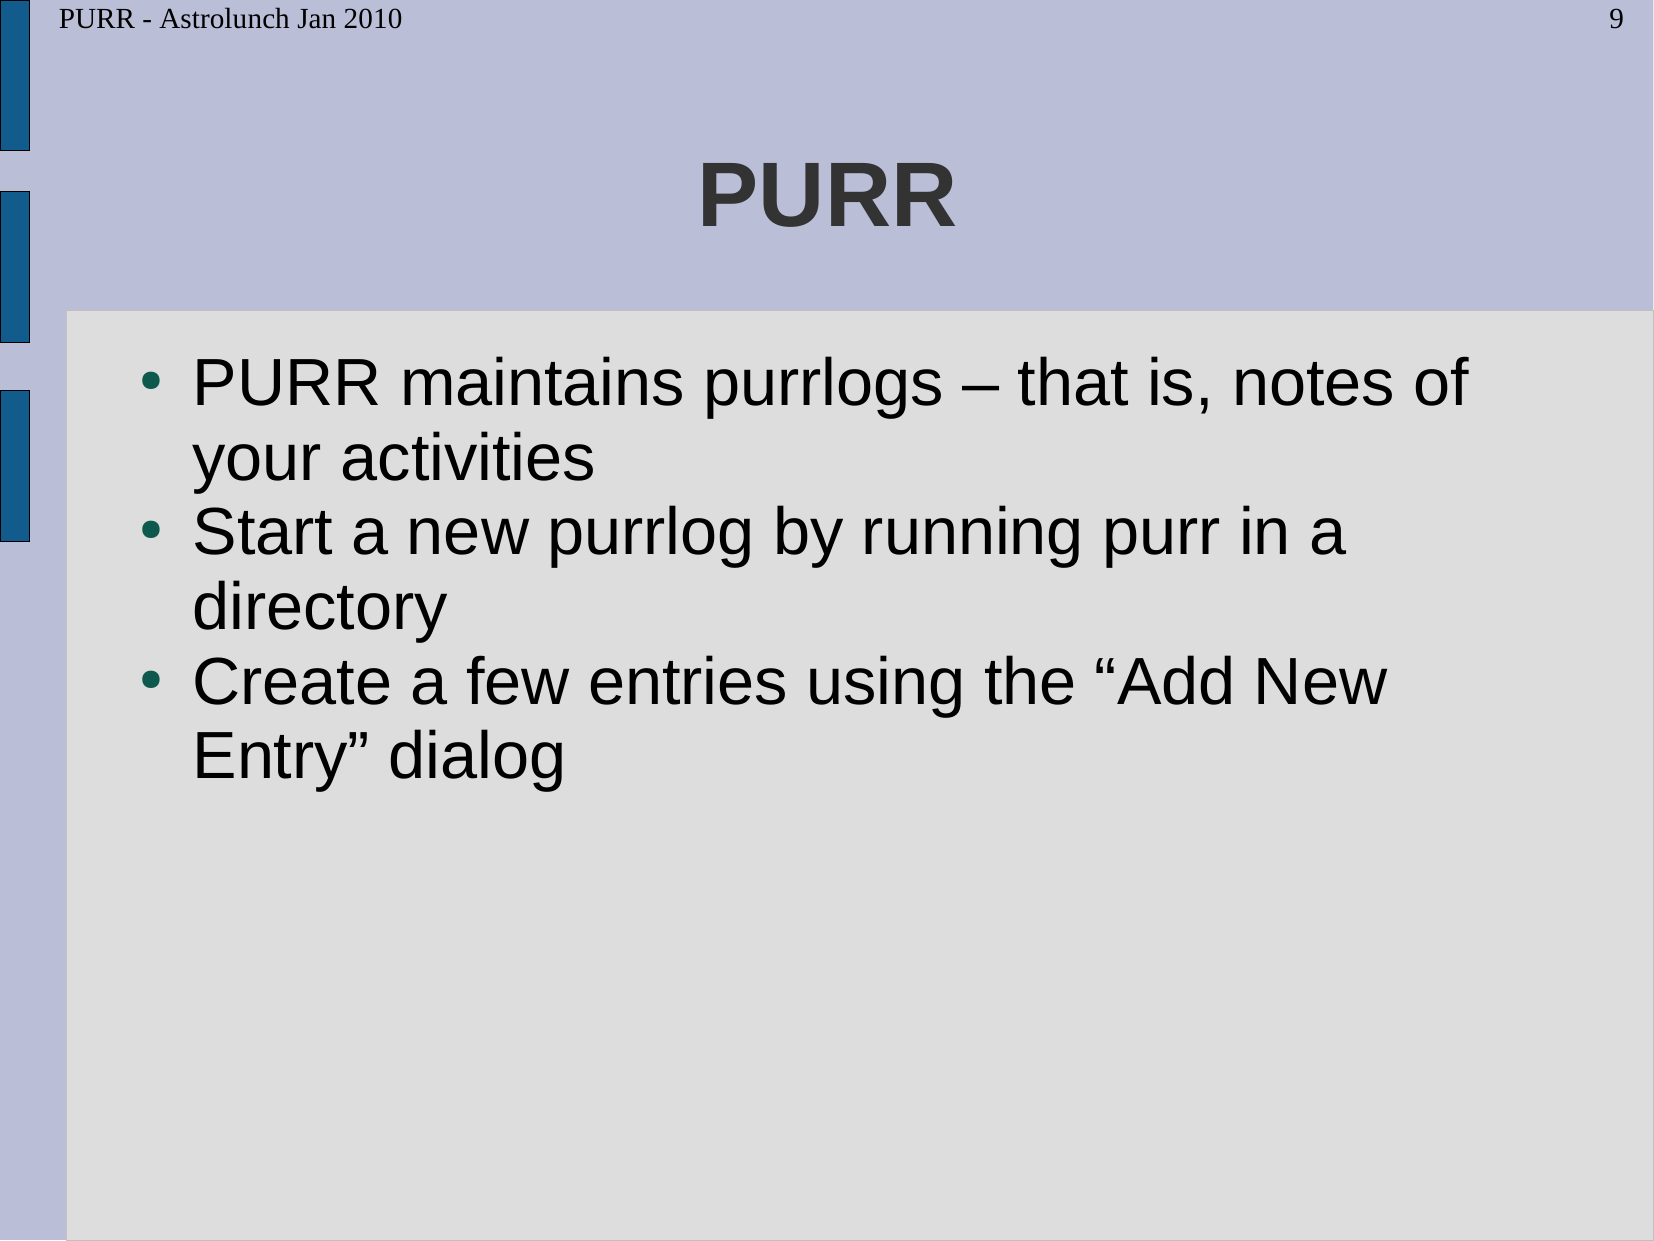

PURR - Astrolunch Jan 2010
9
# PURR
PURR maintains purrlogs – that is, notes of your activities
Start a new purrlog by running purr in a directory
Create a few entries using the “Add New Entry” dialog